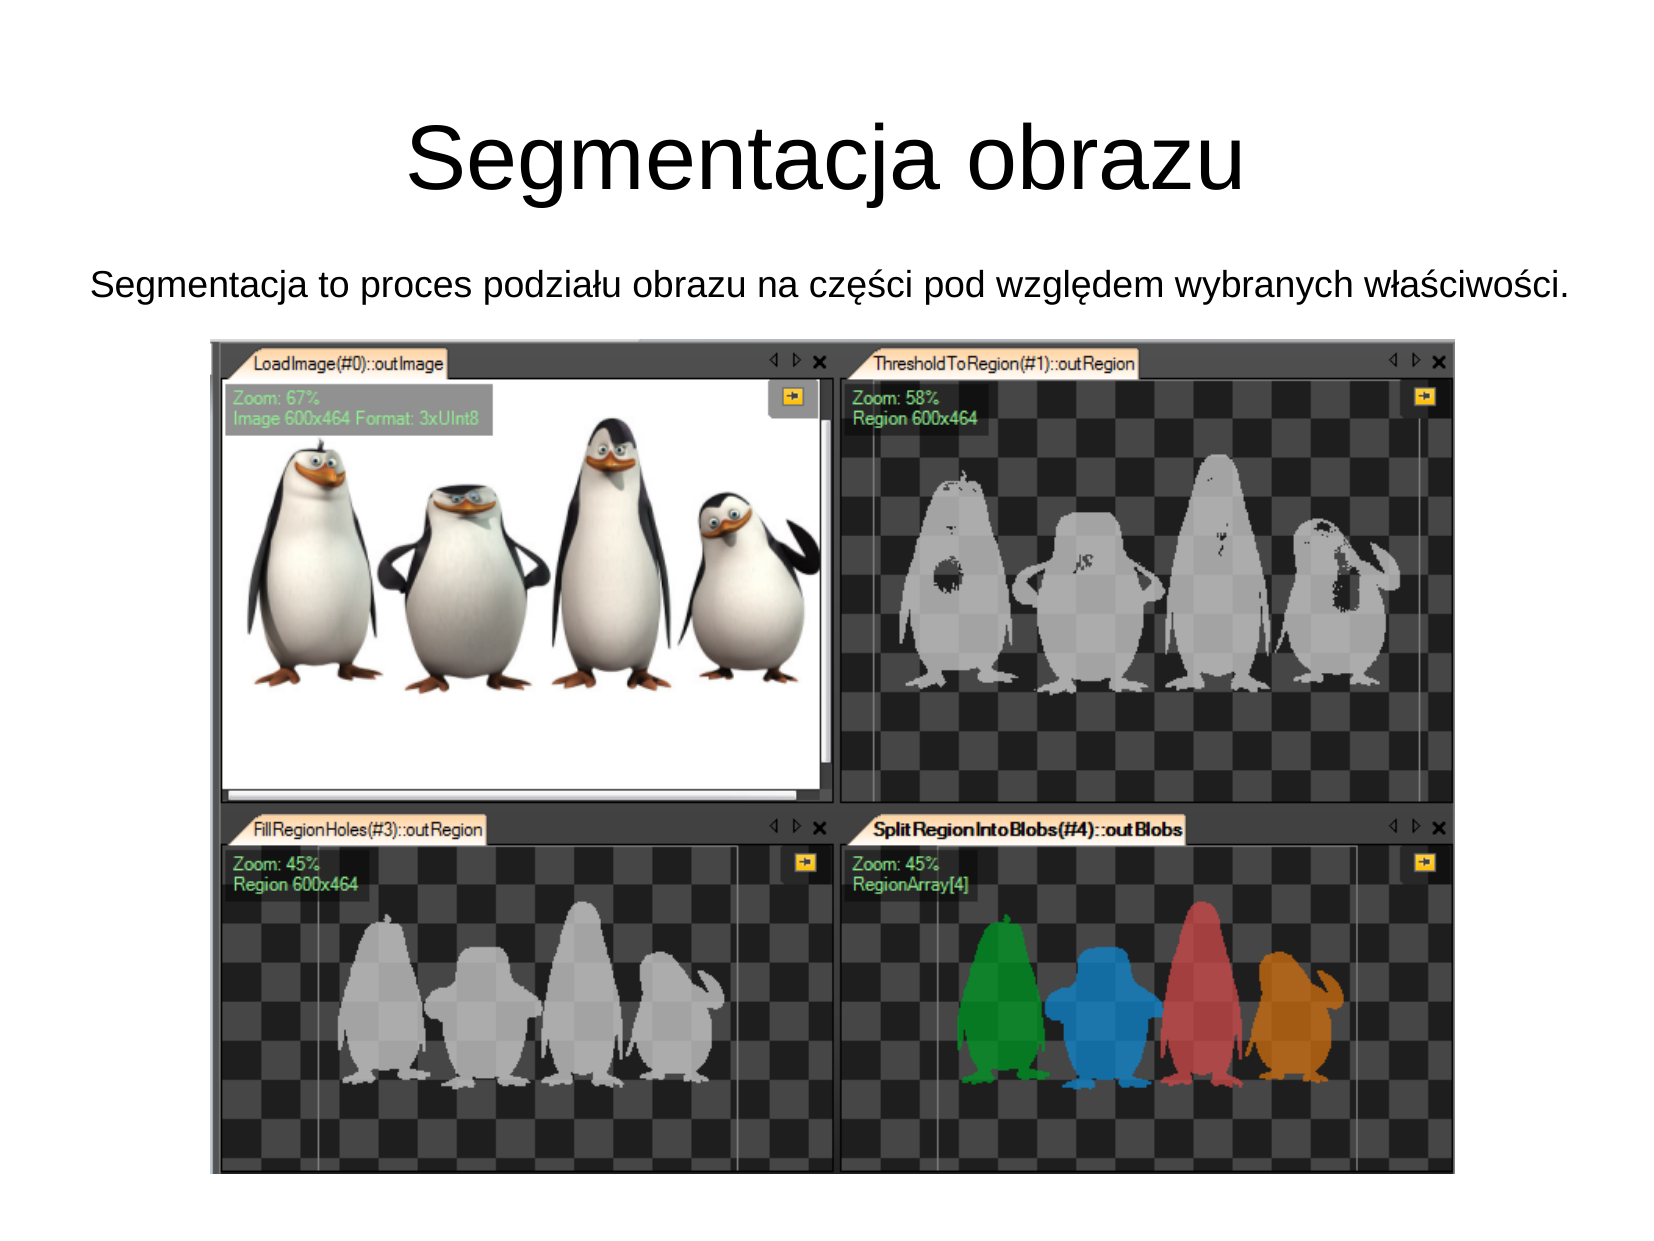

# Segmentacja obrazu
Segmentacja to proces podziału obrazu na części pod względem wybranych właściwości.